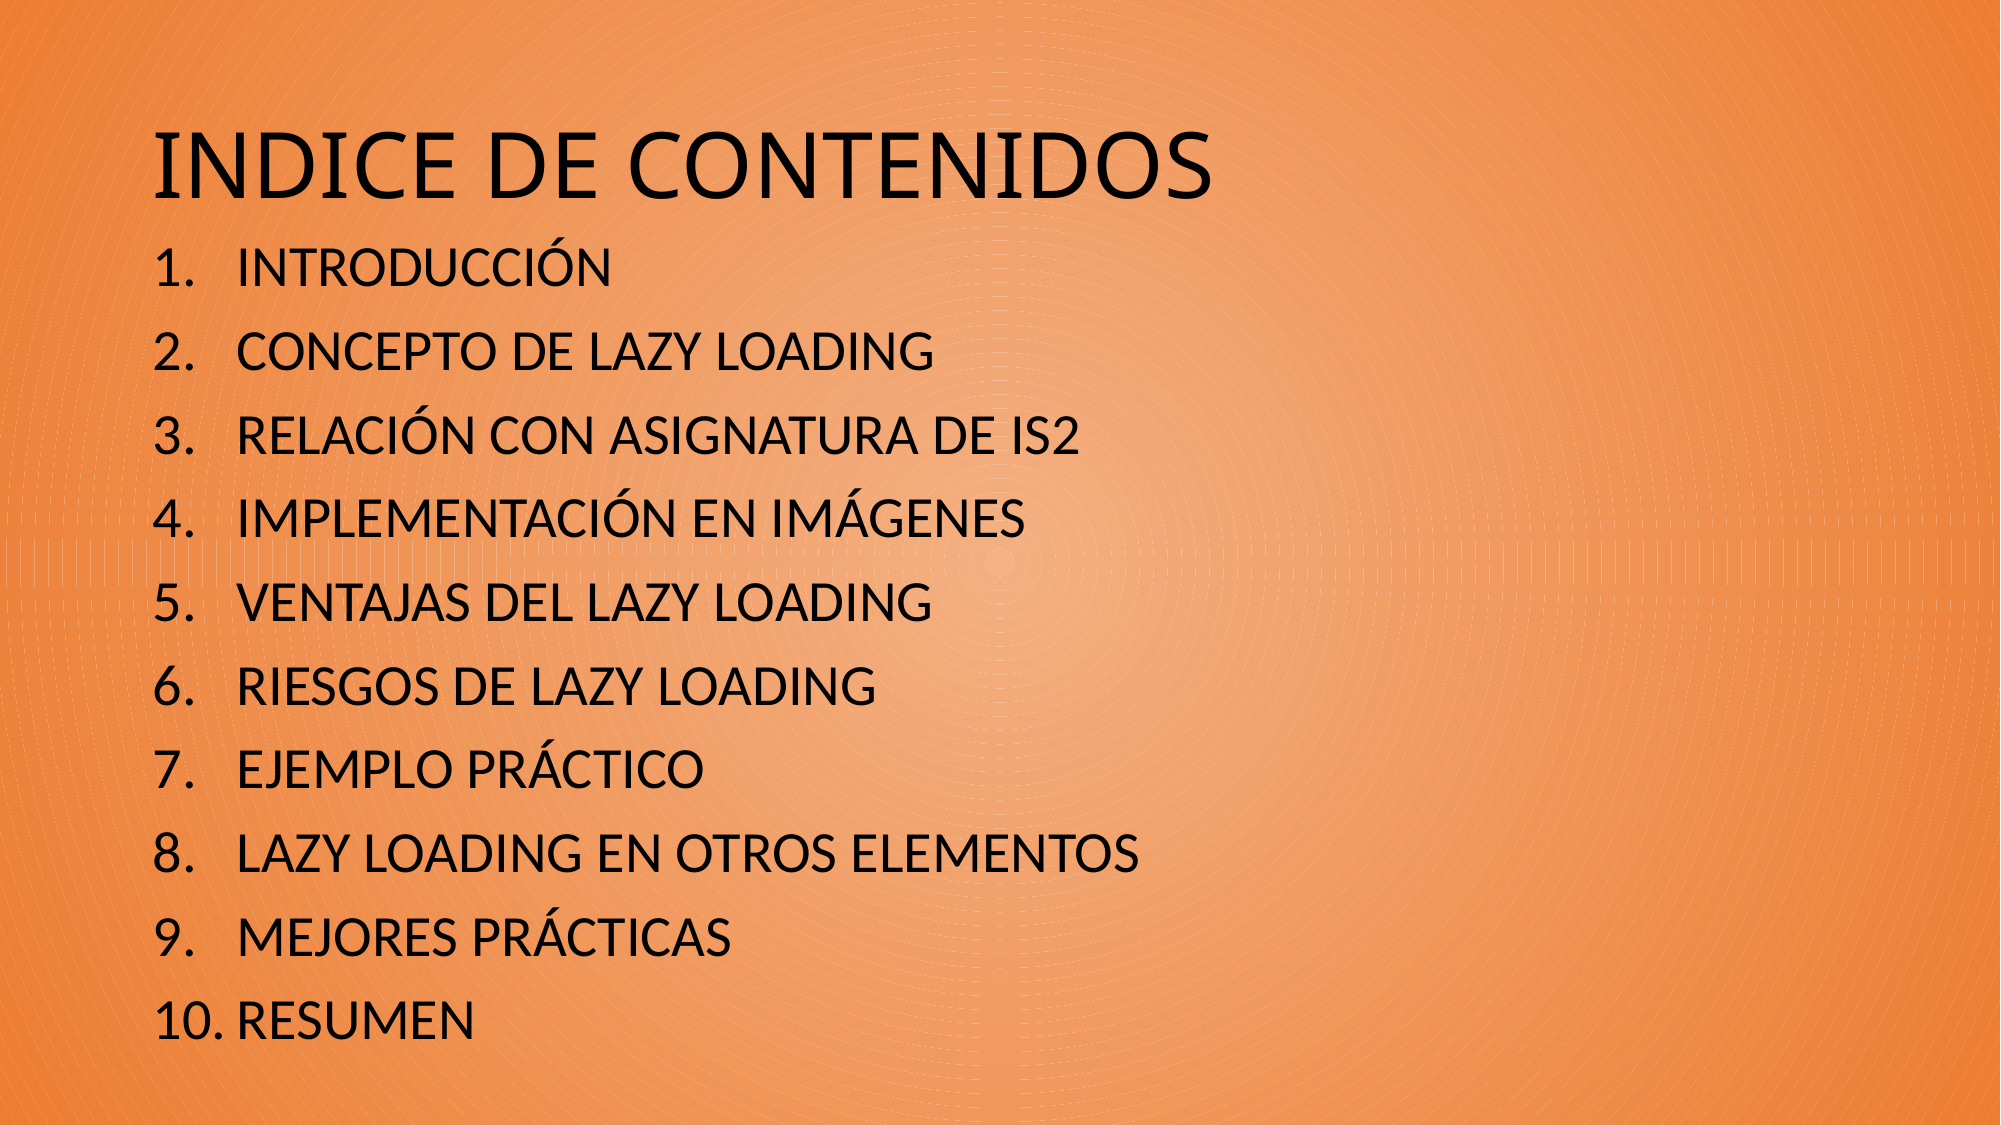

# INDICE DE CONTENIDOS
INTRODUCCIÓN
CONCEPTO DE LAZY LOADING
RELACIÓN CON ASIGNATURA DE IS2
IMPLEMENTACIÓN EN IMÁGENES
VENTAJAS DEL LAZY LOADING
RIESGOS DE LAZY LOADING
EJEMPLO PRÁCTICO
LAZY LOADING EN OTROS ELEMENTOS
MEJORES PRÁCTICAS
RESUMEN